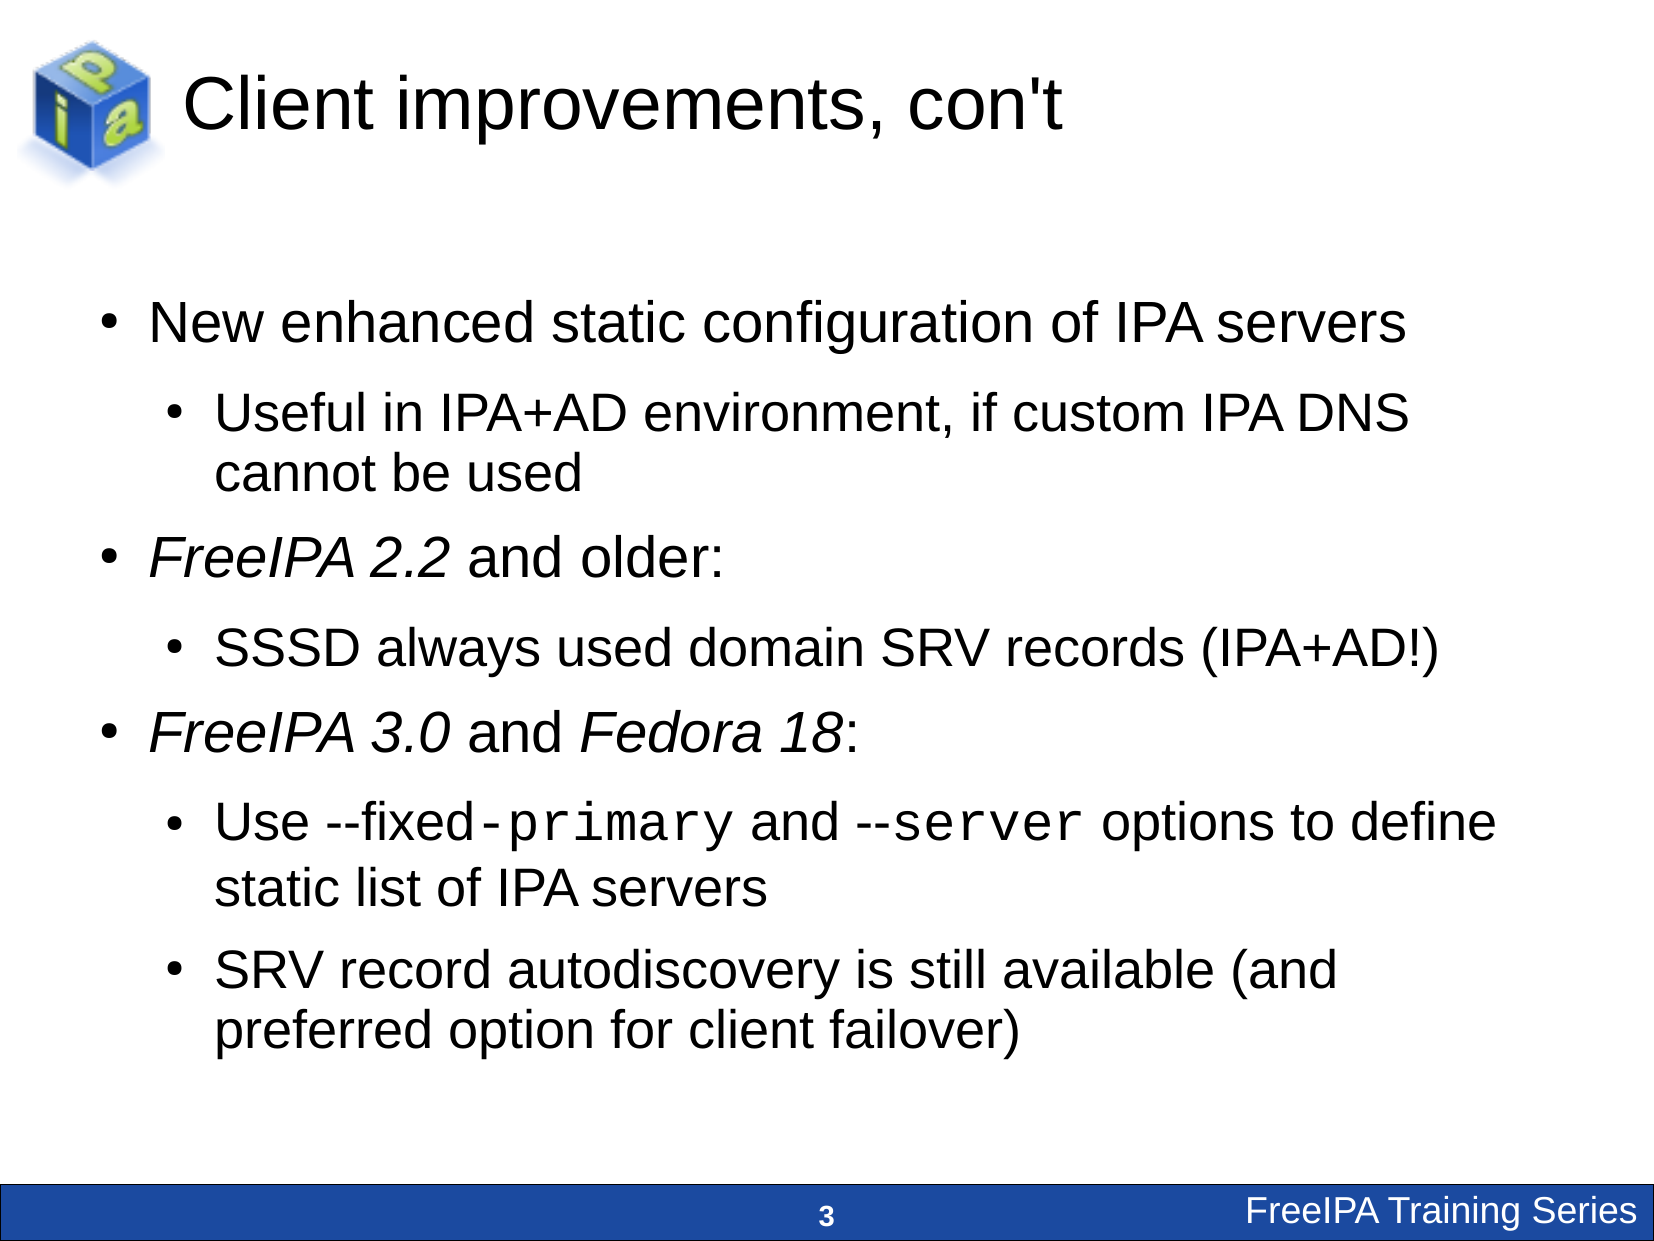

# Client improvements, con't
New enhanced static configuration of IPA servers
Useful in IPA+AD environment, if custom IPA DNS cannot be used
FreeIPA 2.2 and older:
SSSD always used domain SRV records (IPA+AD!)
FreeIPA 3.0 and Fedora 18:
Use --fixed-primary and --server options to define static list of IPA servers
SRV record autodiscovery is still available (and preferred option for client failover)
3